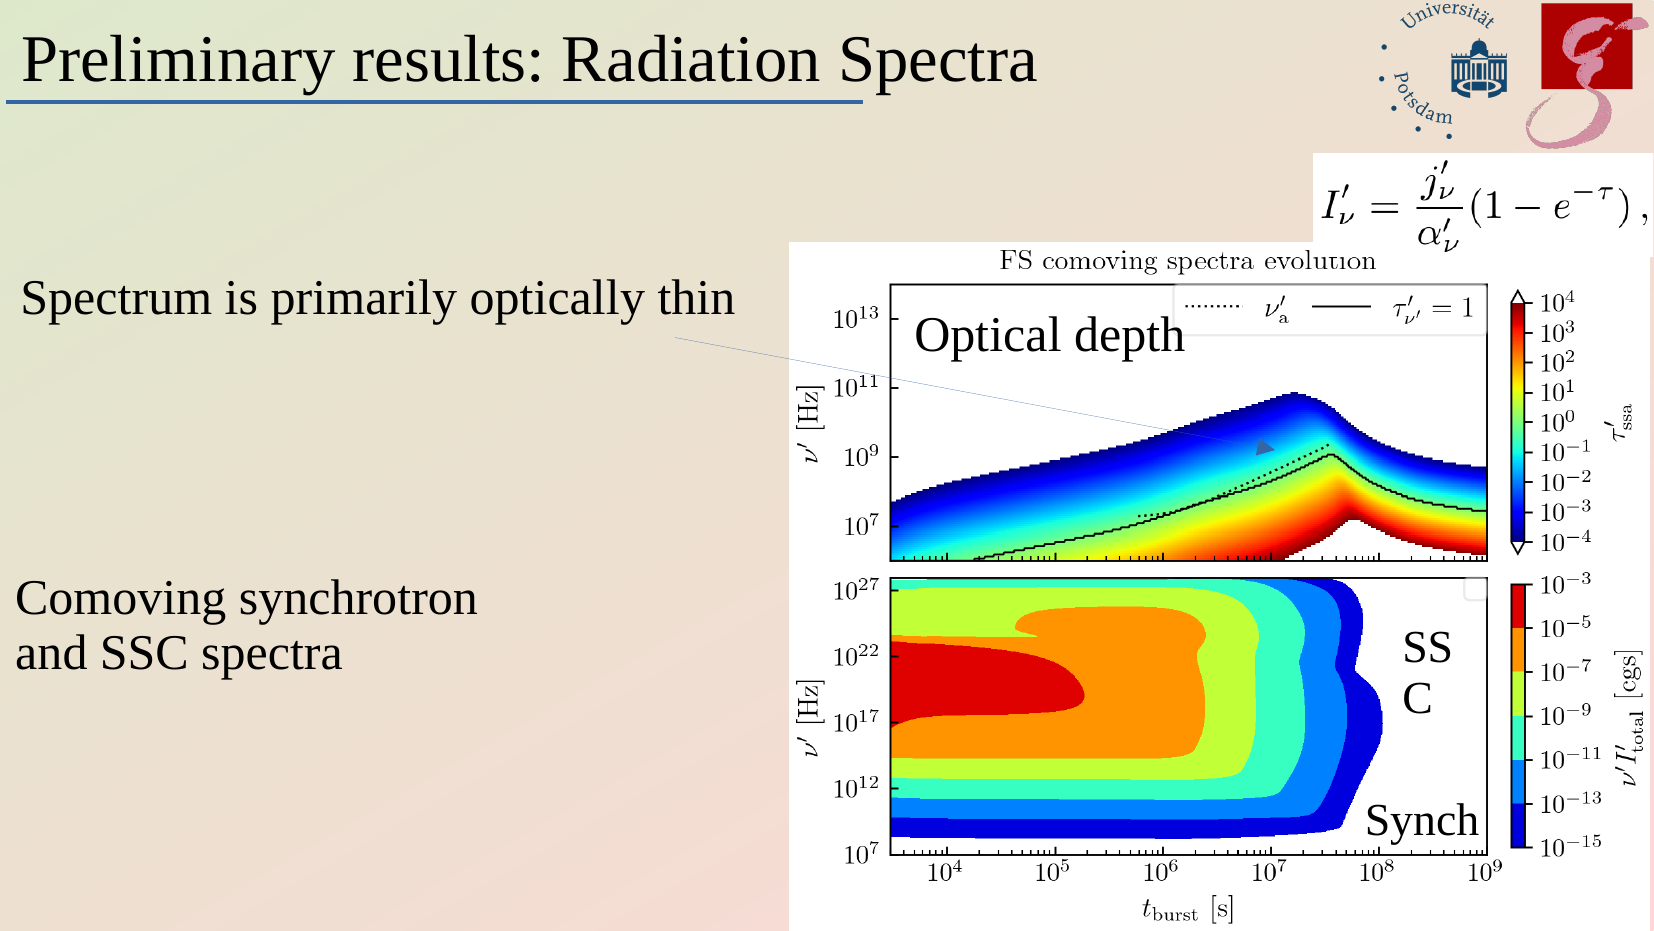

# Preliminary results: Radiation Spectra
Spectrum is primarily optically thin
Optical depth
Comoving synchrotron
and SSC spectra
SSC
Synch